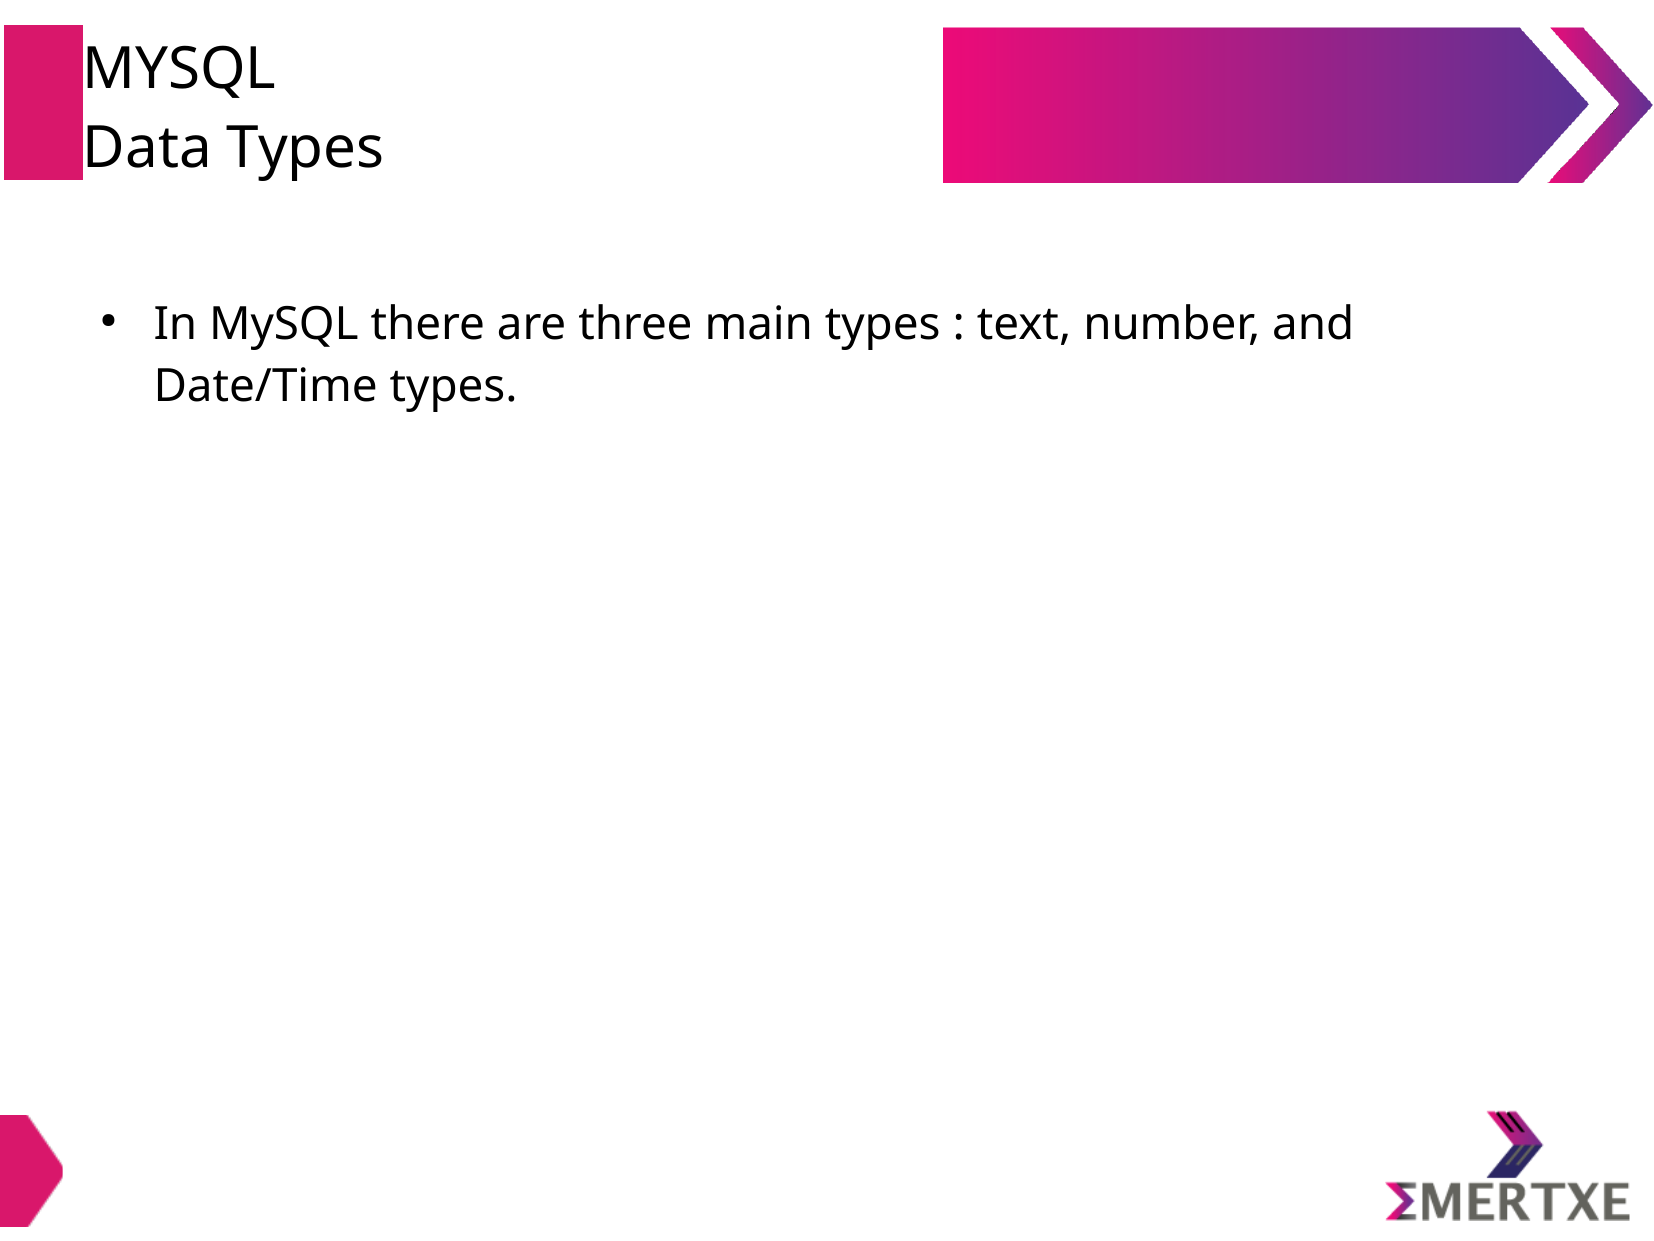

# MYSQL Data Types
In MySQL there are three main types : text, number, and Date/Time types.